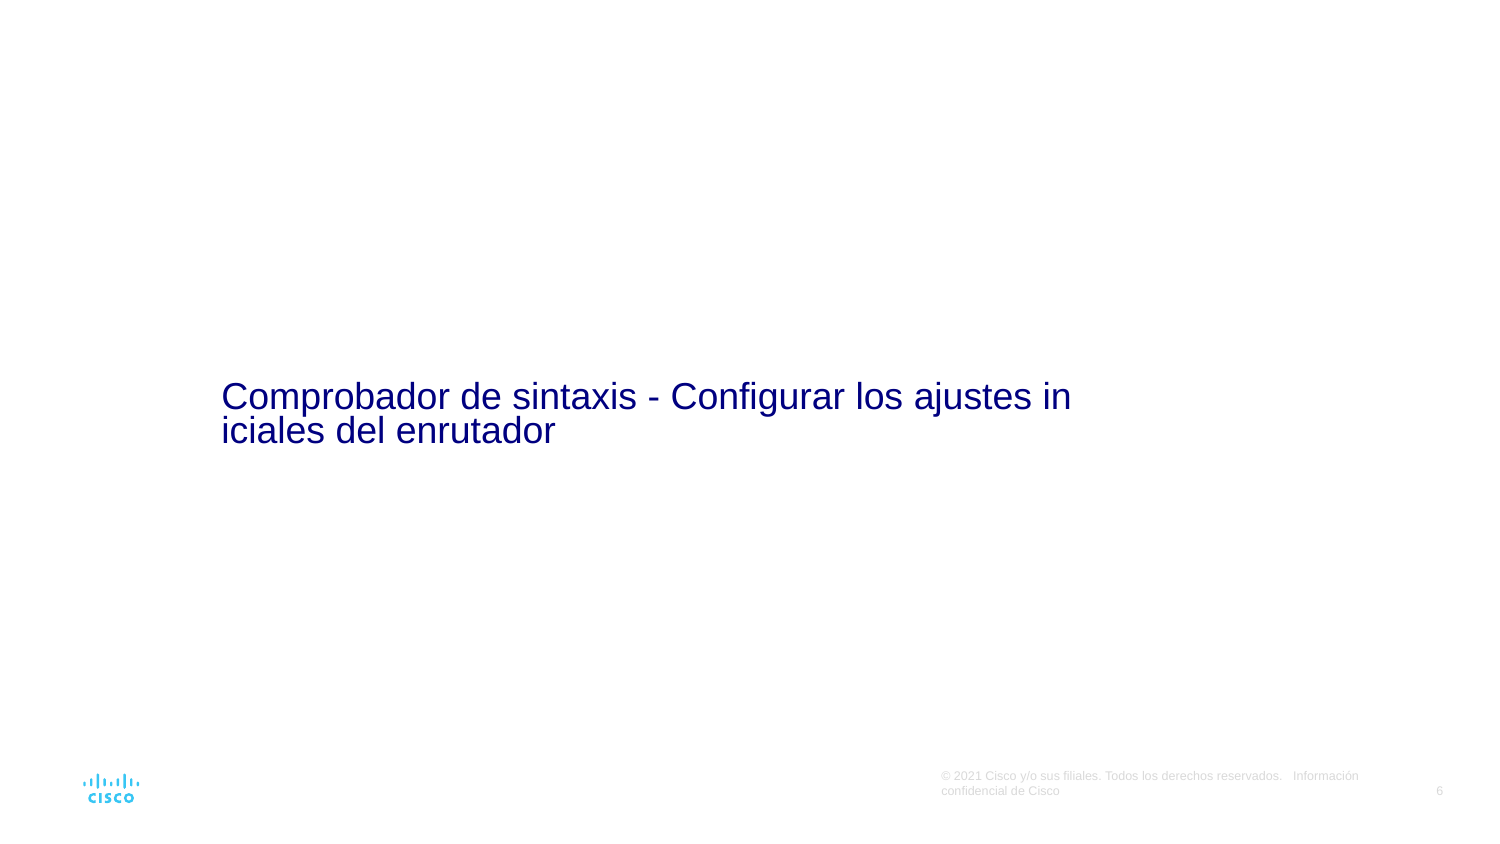

Comprobador de sintaxis - Configurar los ajustes iniciales del enrutador